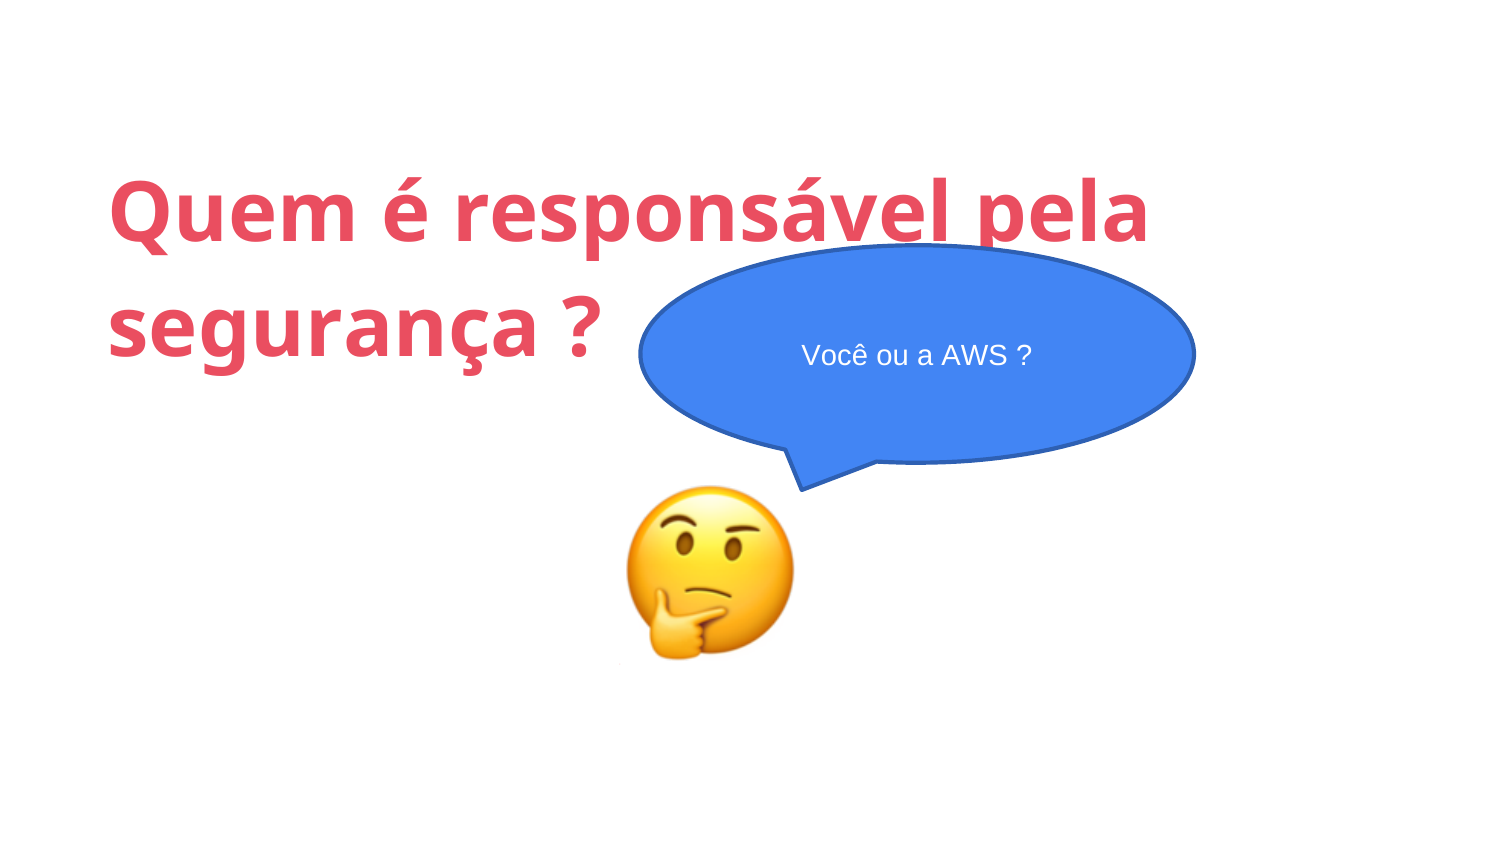

Quem é responsável pela segurança ?
Você ou a AWS ?